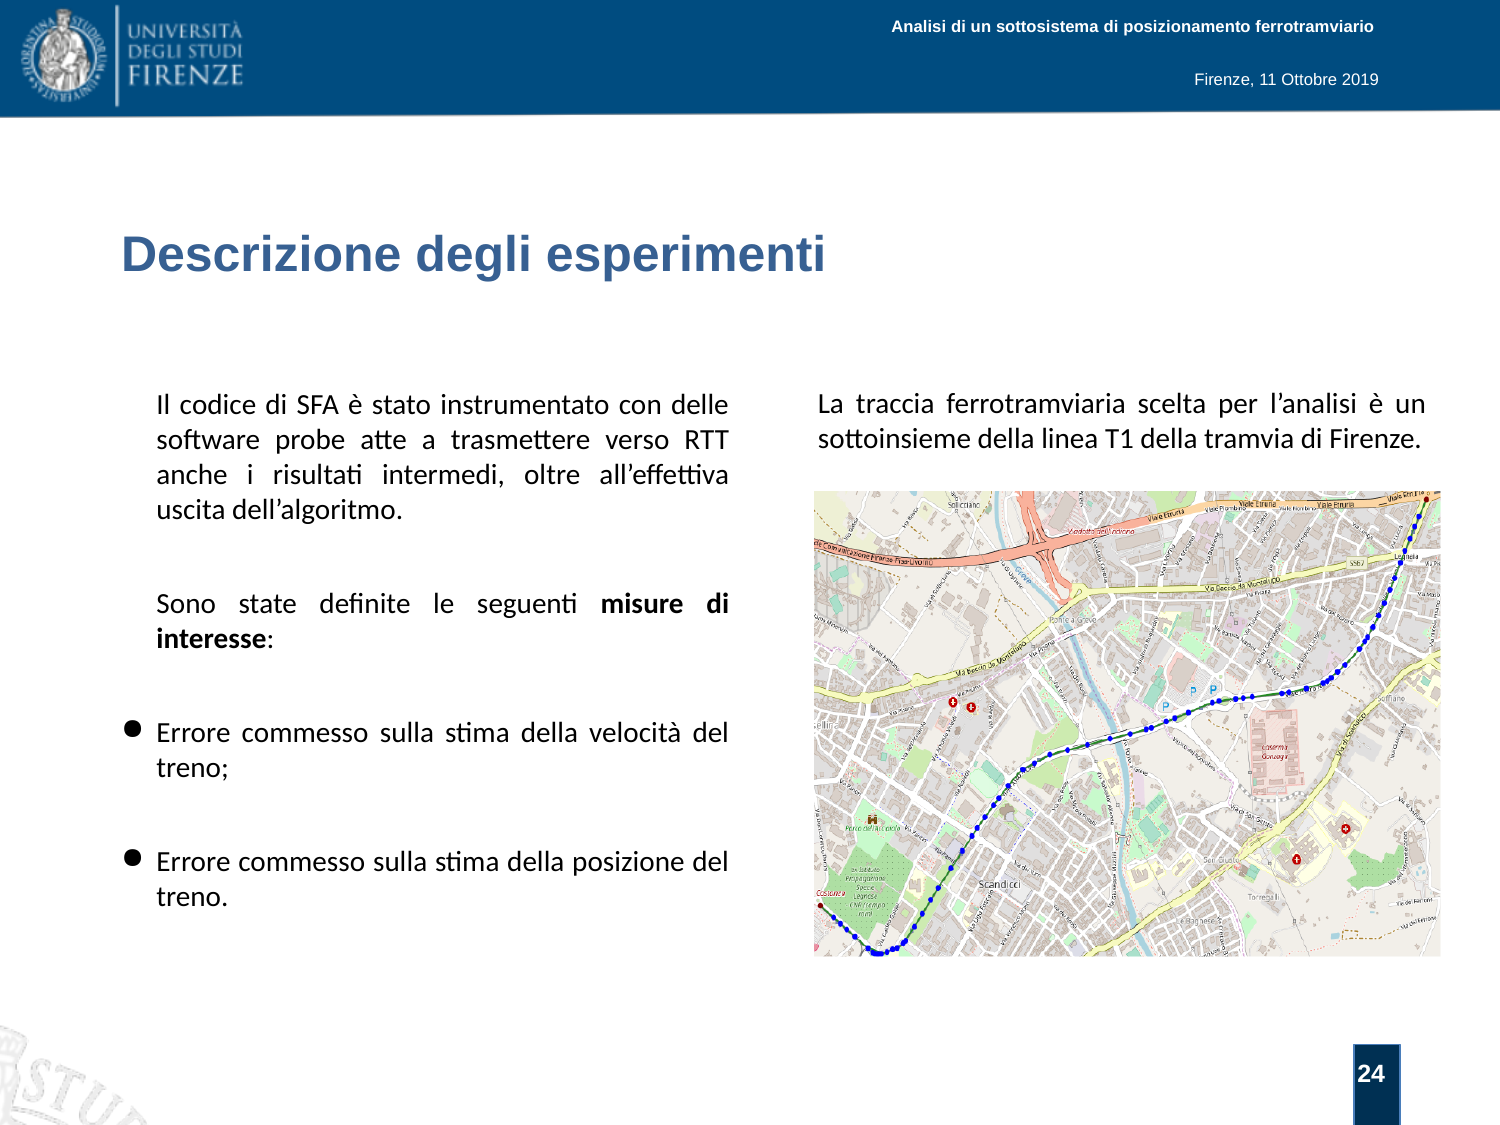

Analisi di un sottosistema di posizionamento ferrotramviario
Firenze, 11 Ottobre 2019
Descrizione degli esperimenti
La traccia ferrotramviaria scelta per l’analisi è un sottoinsieme della linea T1 della tramvia di Firenze.
Il codice di SFA è stato instrumentato con delle software probe atte a trasmettere verso RTT anche i risultati intermedi, oltre all’effettiva uscita dell’algoritmo.
Sono state definite le seguenti misure di interesse:
Errore commesso sulla stima della velocità del treno;
Errore commesso sulla stima della posizione del treno.